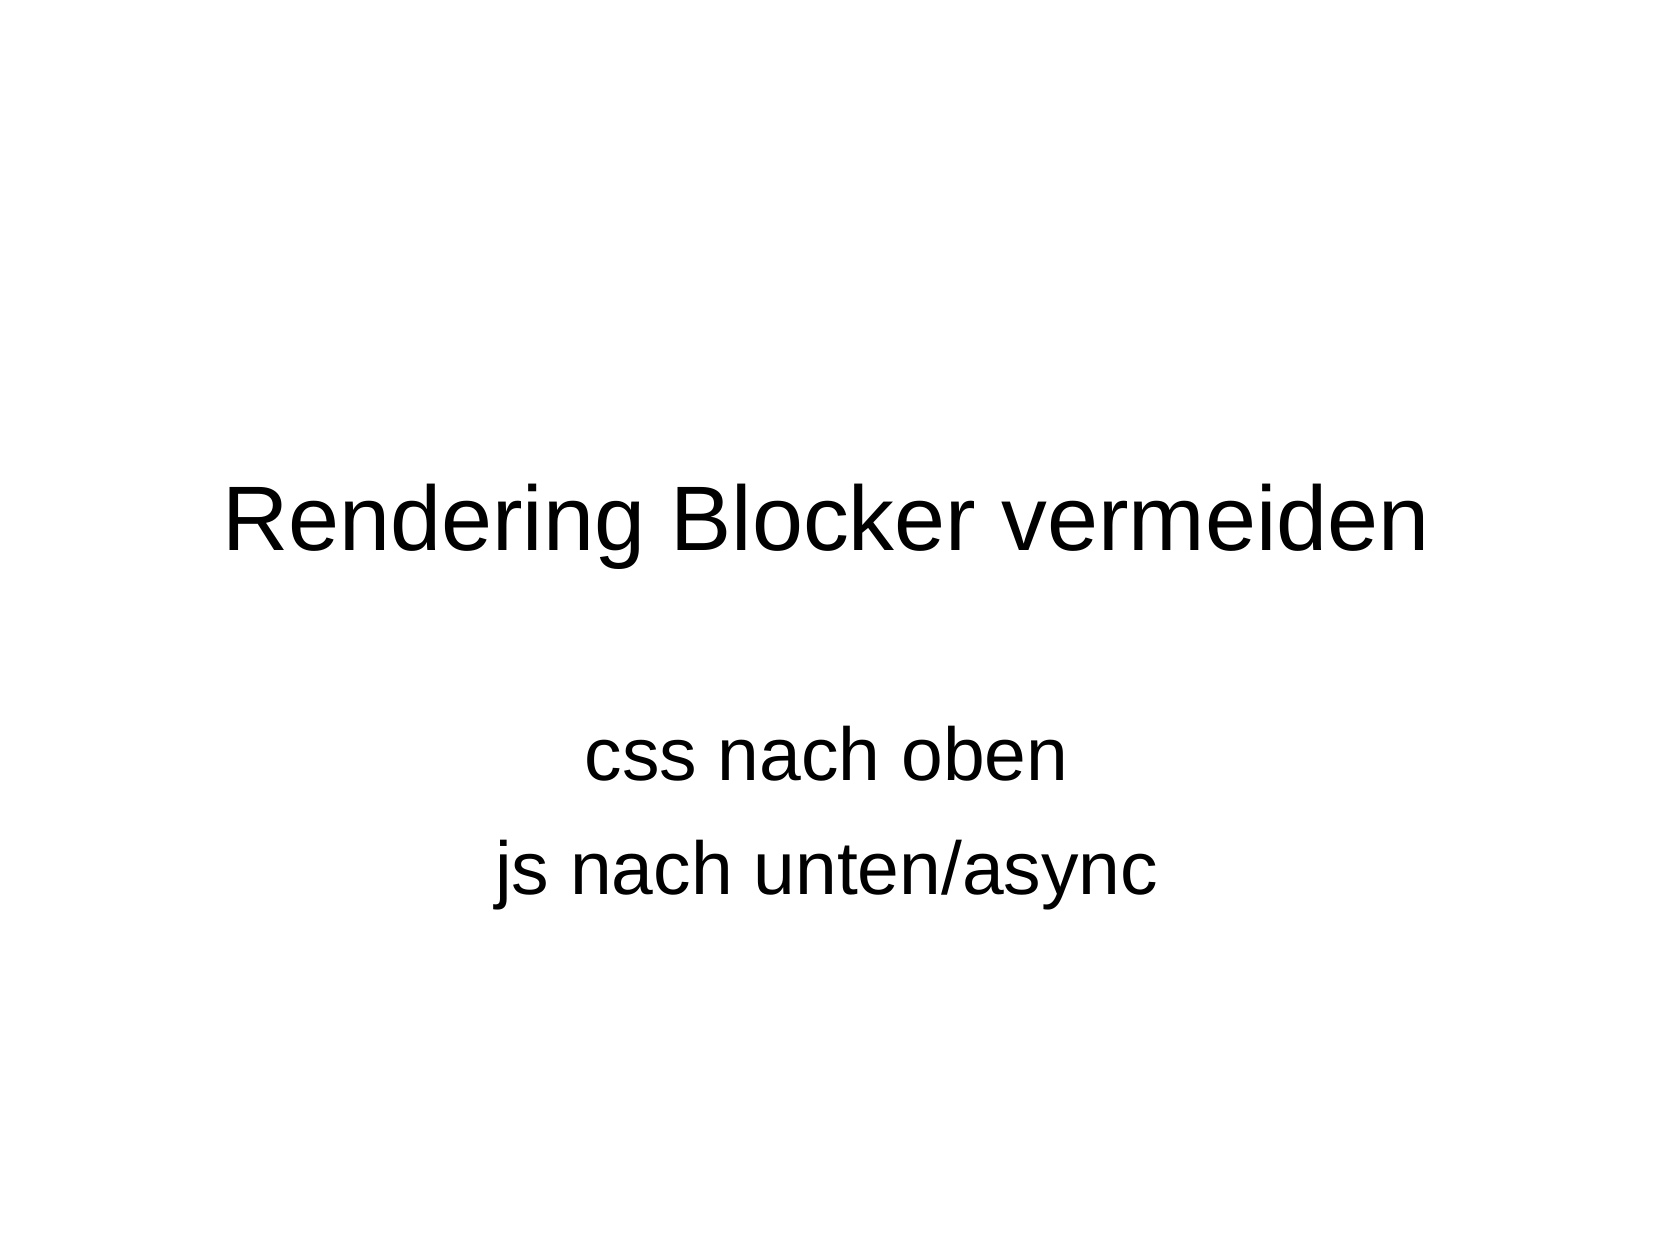

# Rendering Blocker vermeiden
css nach oben
js nach unten/async